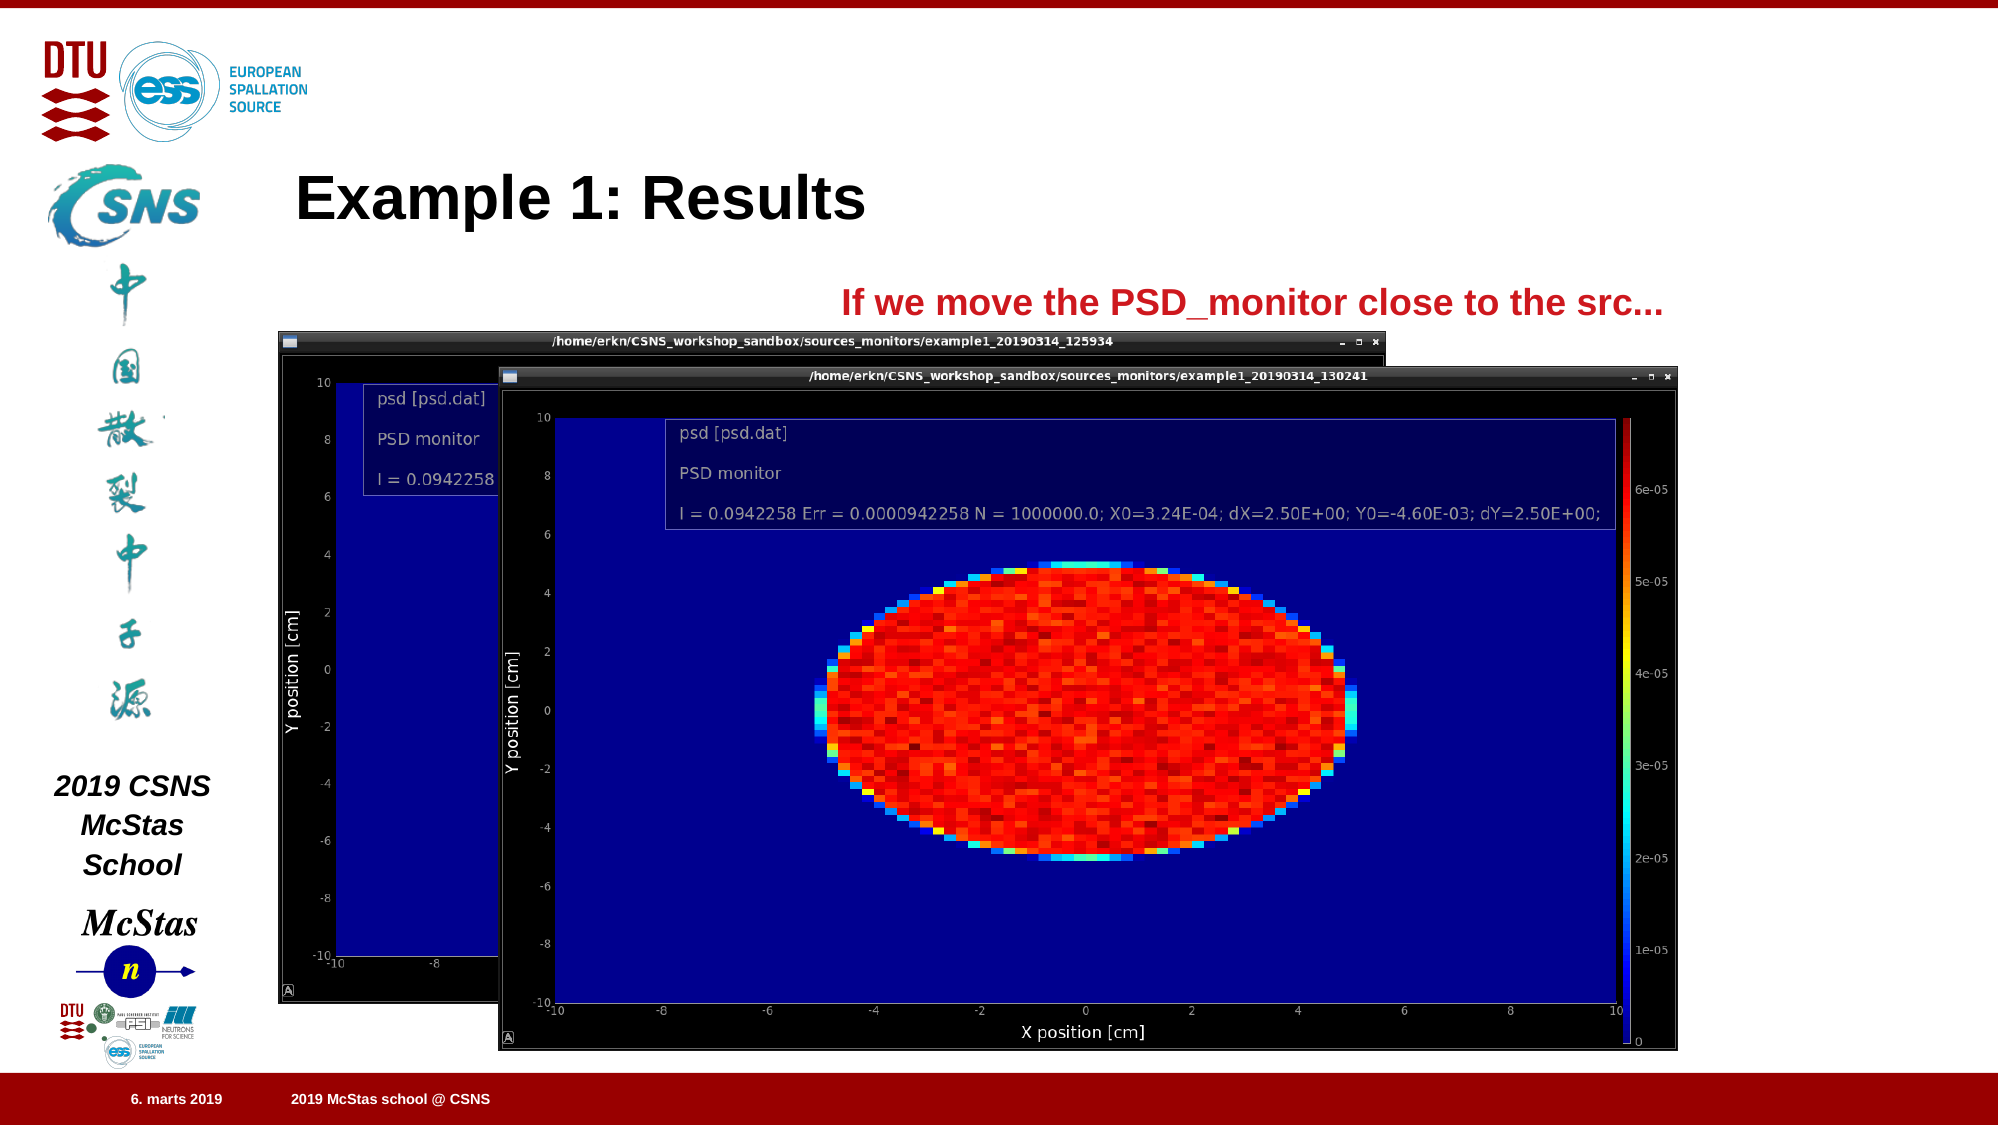

# Example 1: Results
If we move the PSD_monitor close to the src...